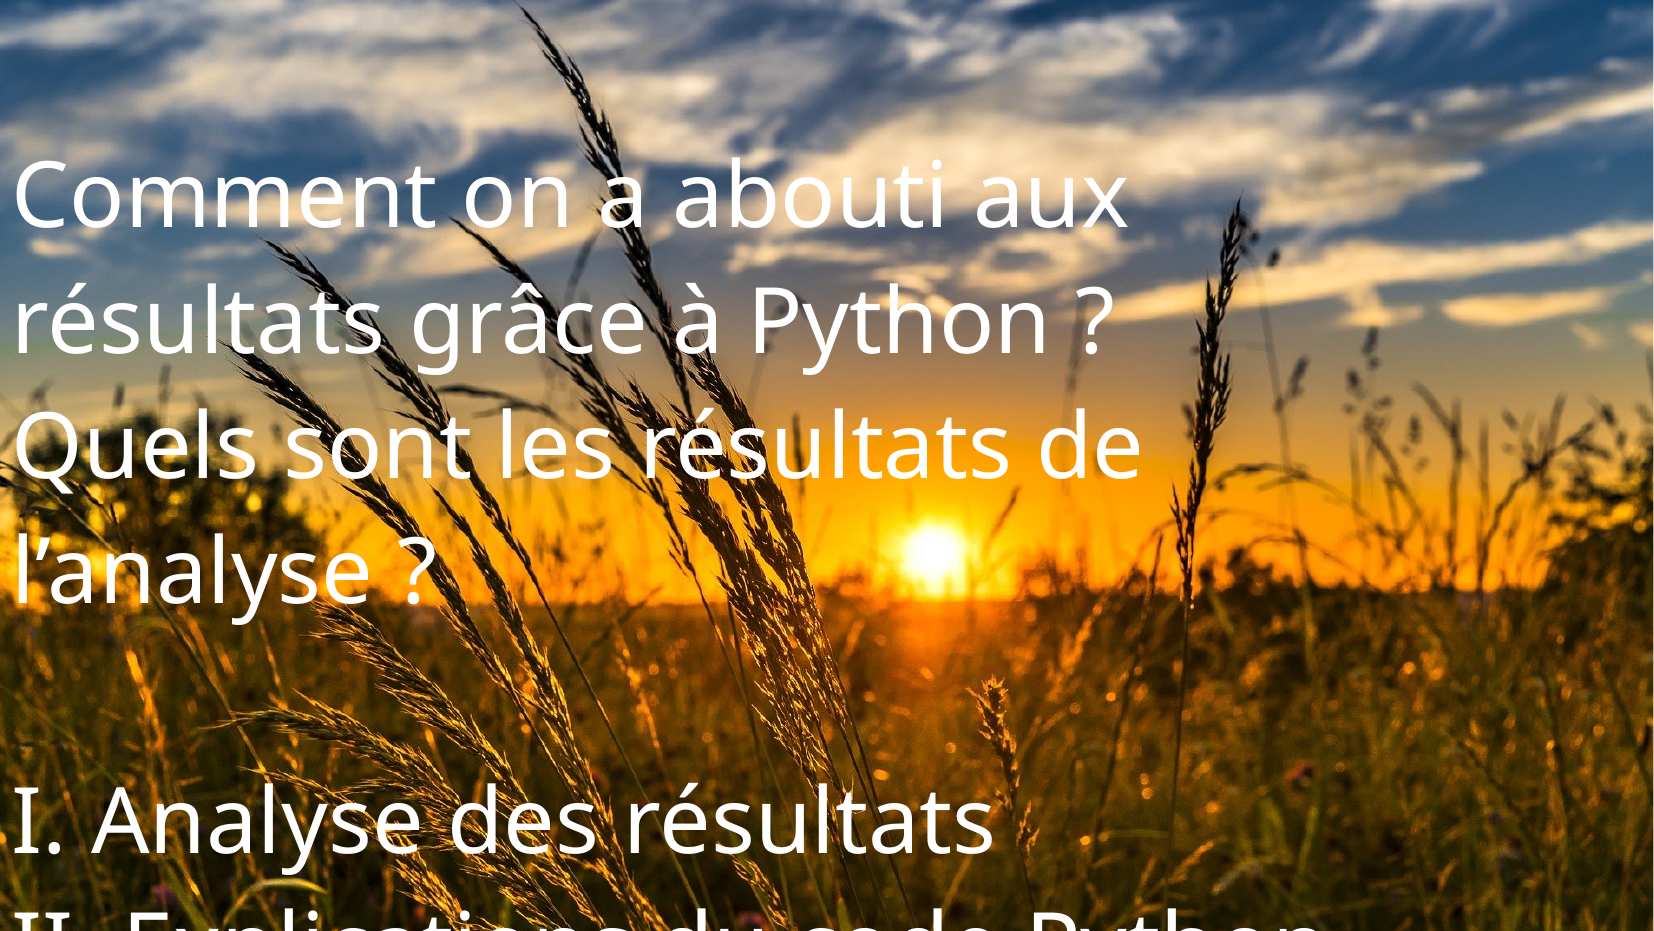

# EXECUTIVE SUMMARY Comment on a abouti aux résultats grâce à Python ? Quels sont les résultats de l’analyse ? I. Analyse des résultats II. Explications du code Python